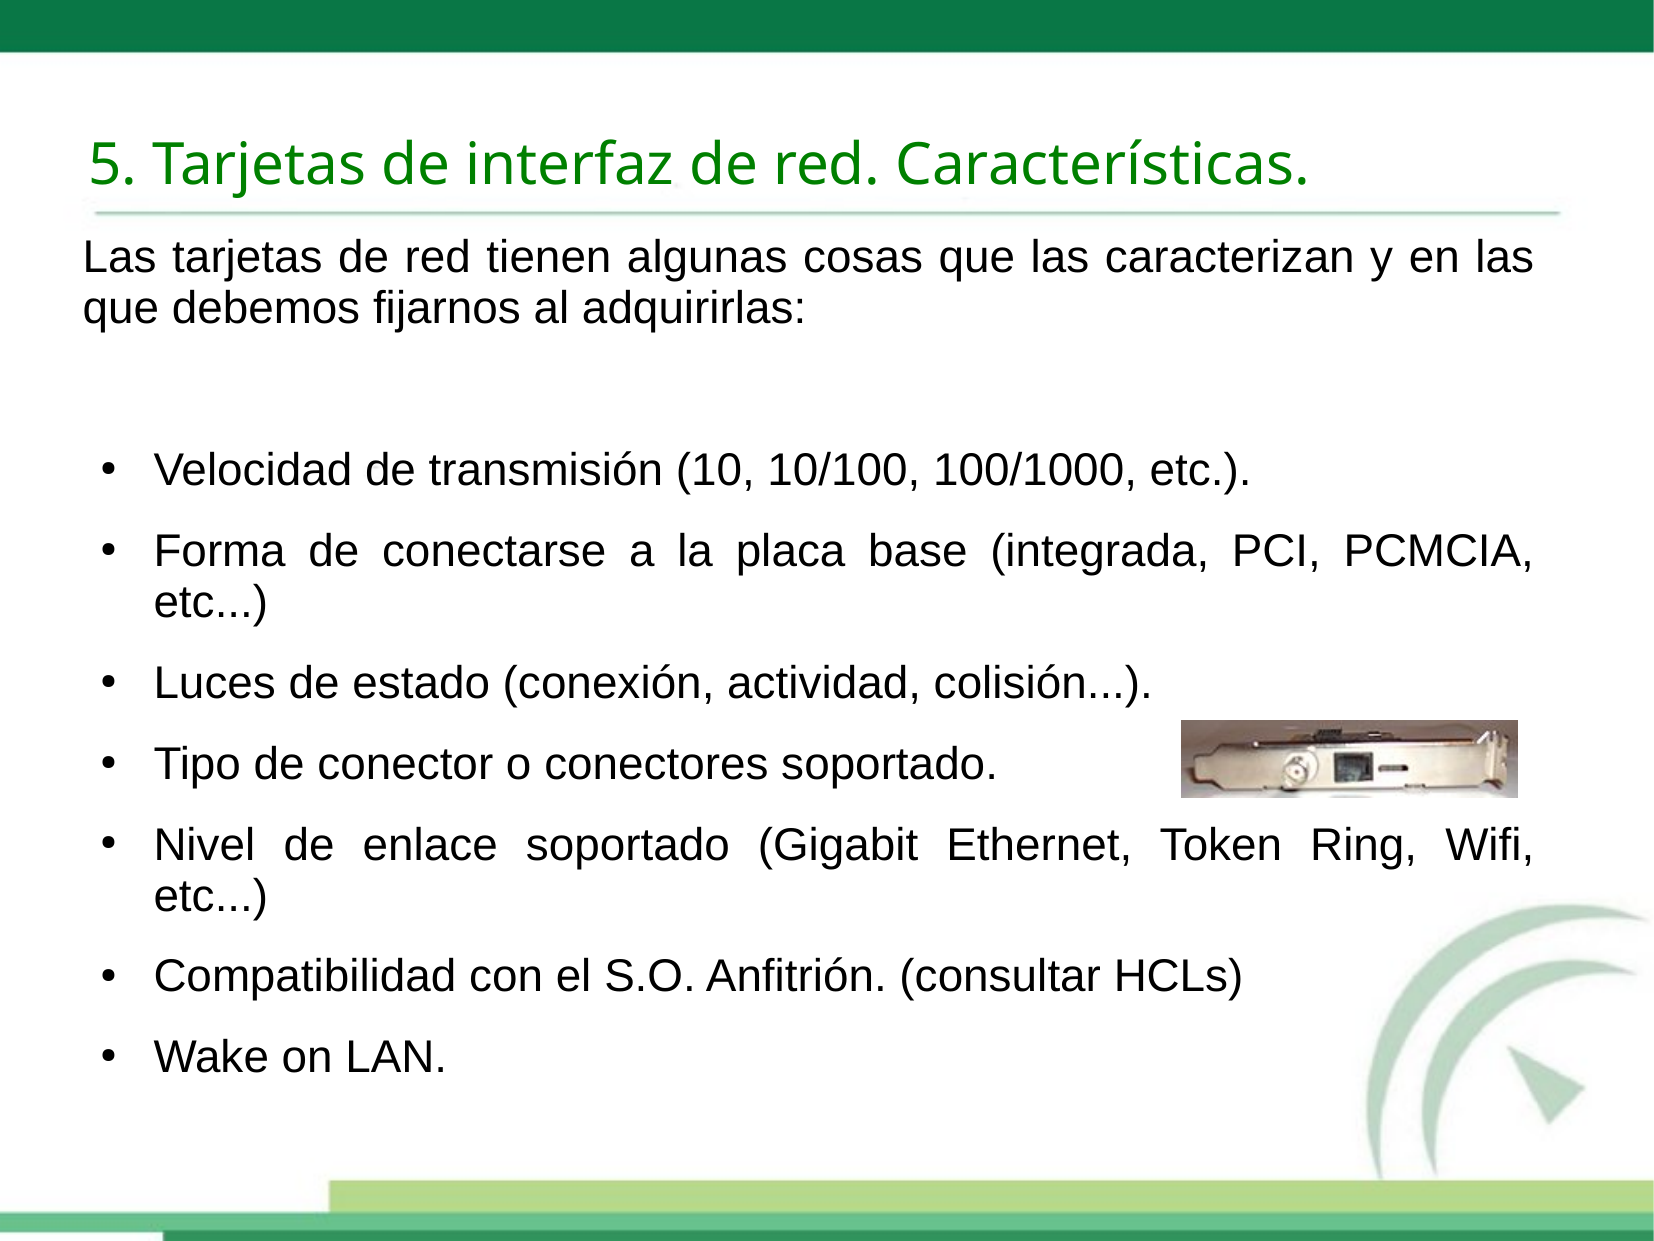

# 5. Tarjetas de interfaz de red. Características.
Las tarjetas de red tienen algunas cosas que las caracterizan y en las que debemos fijarnos al adquirirlas:
Velocidad de transmisión (10, 10/100, 100/1000, etc.).
Forma de conectarse a la placa base (integrada, PCI, PCMCIA, etc...)
Luces de estado (conexión, actividad, colisión...).
Tipo de conector o conectores soportado.
Nivel de enlace soportado (Gigabit Ethernet, Token Ring, Wifi, etc...)
Compatibilidad con el S.O. Anfitrión. (consultar HCLs)
Wake on LAN.